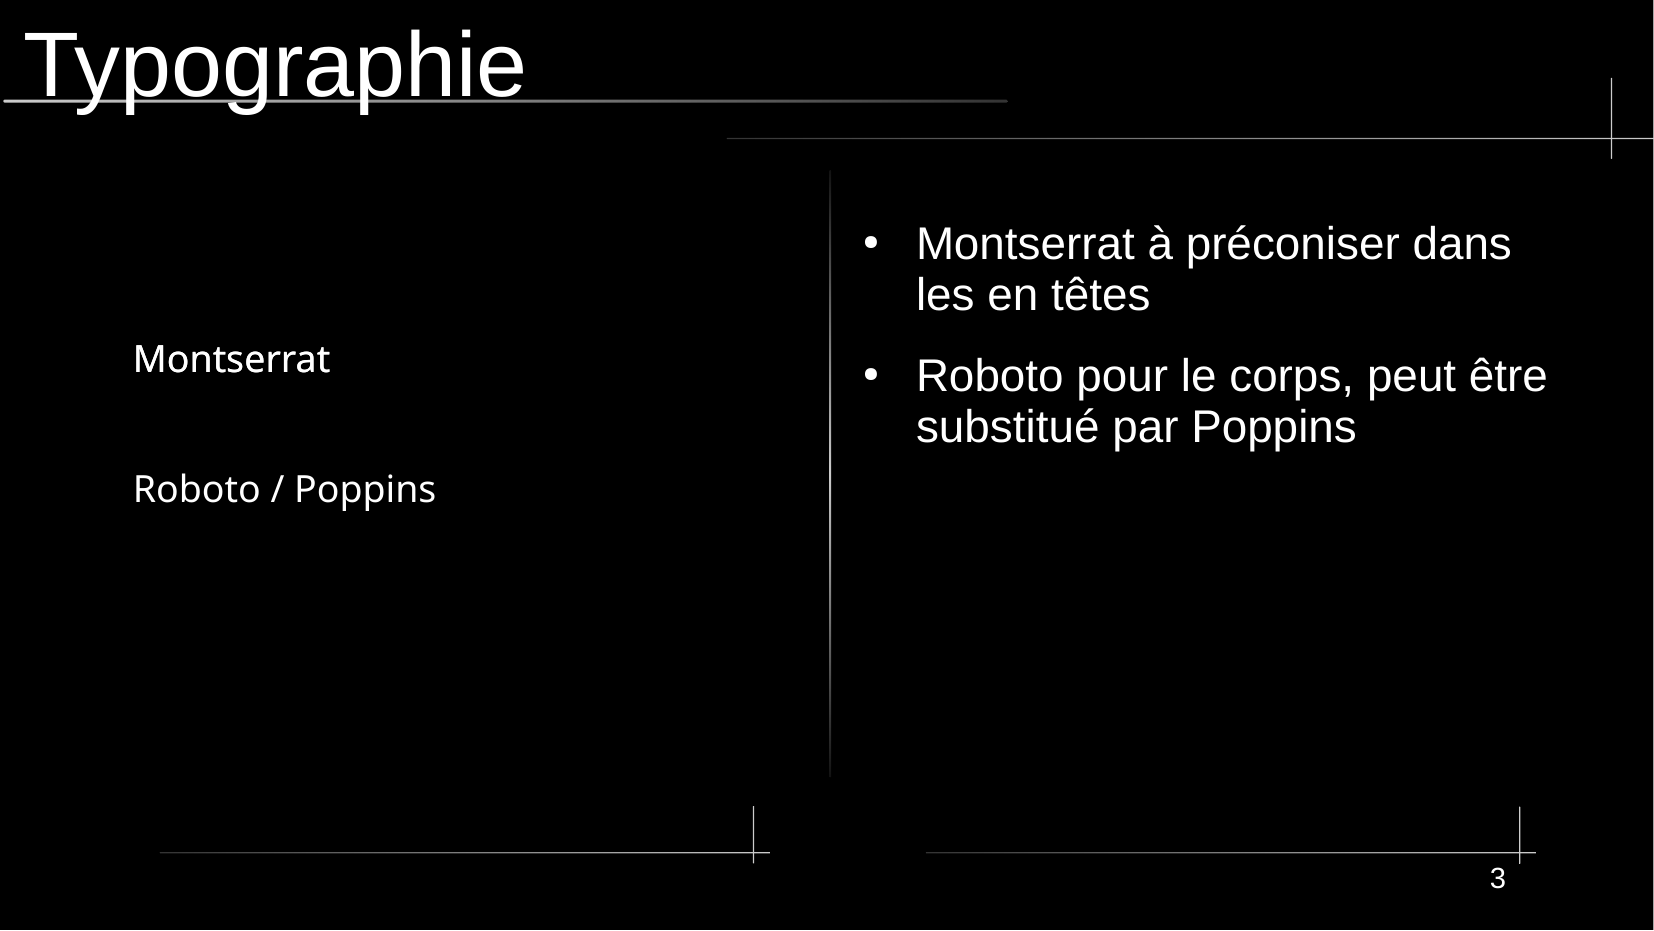

# Typographie
Montserrat à préconiser dans les en têtes
Roboto pour le corps, peut être substitué par Poppins
Montserrat
Montserrat
Roboto / Poppins
3